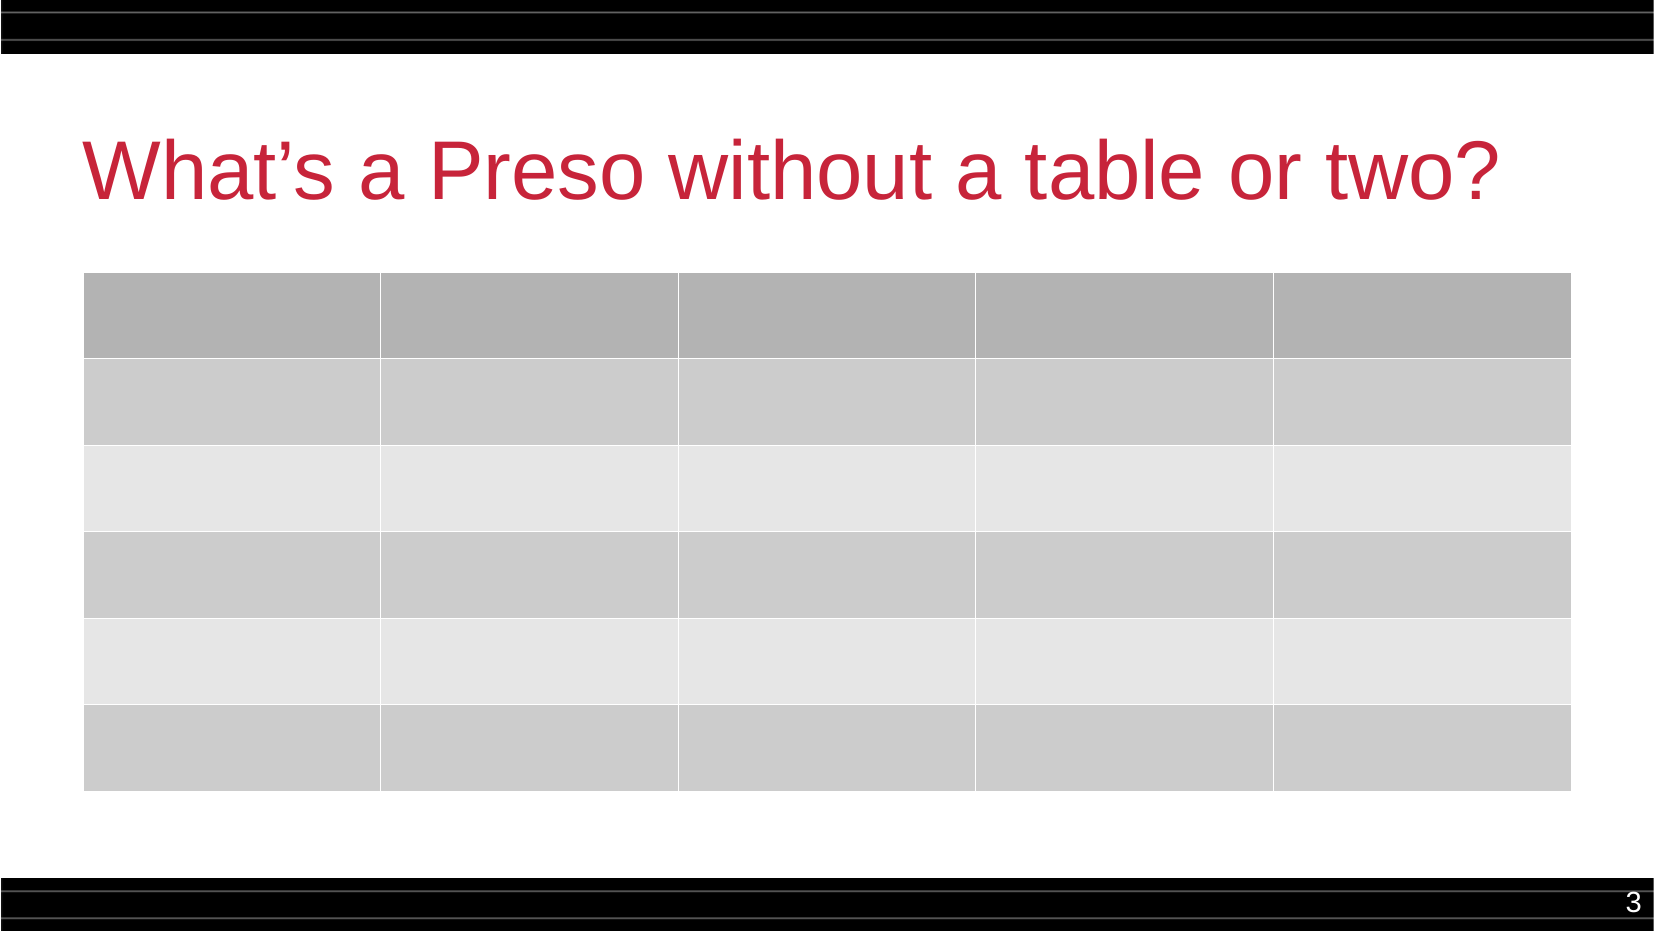

# What’s a Preso without a table or two?
| | | | | |
| --- | --- | --- | --- | --- |
| | | | | |
| | | | | |
| | | | | |
| | | | | |
| | | | | |